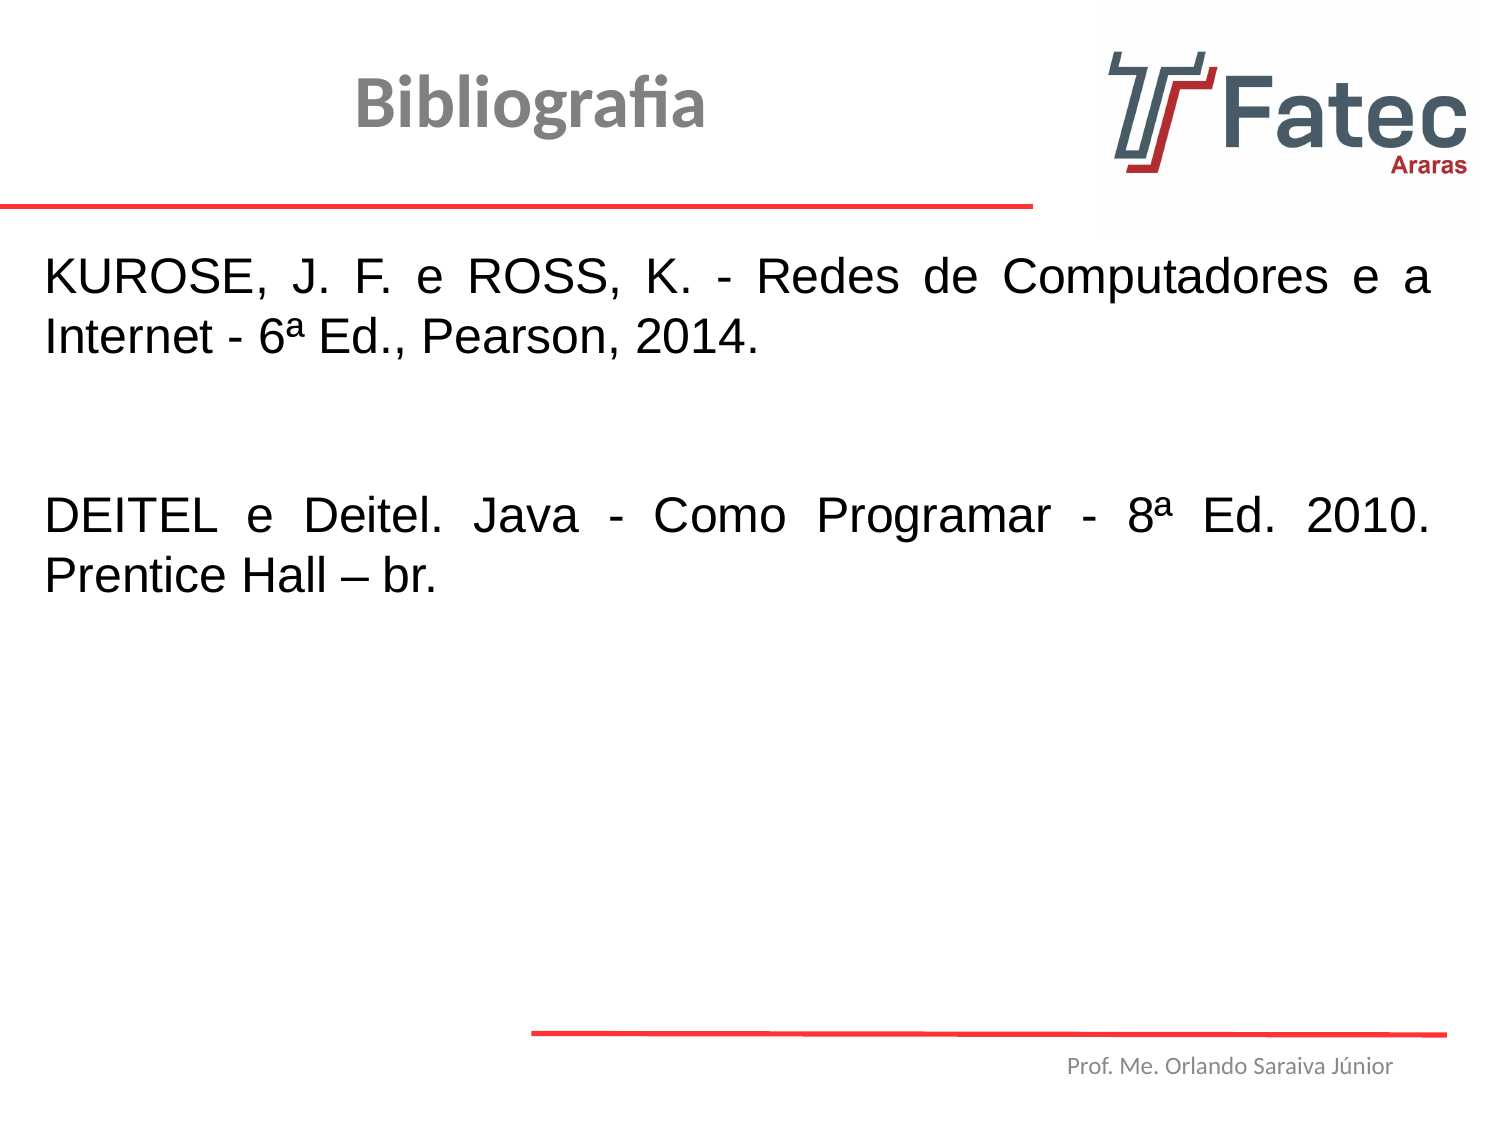

Bibliografia
# KUROSE, J. F. e ROSS, K. - Redes de Computadores e a Internet - 6ª Ed., Pearson, 2014.
DEITEL e Deitel. Java - Como Programar - 8ª Ed. 2010. Prentice Hall – br.